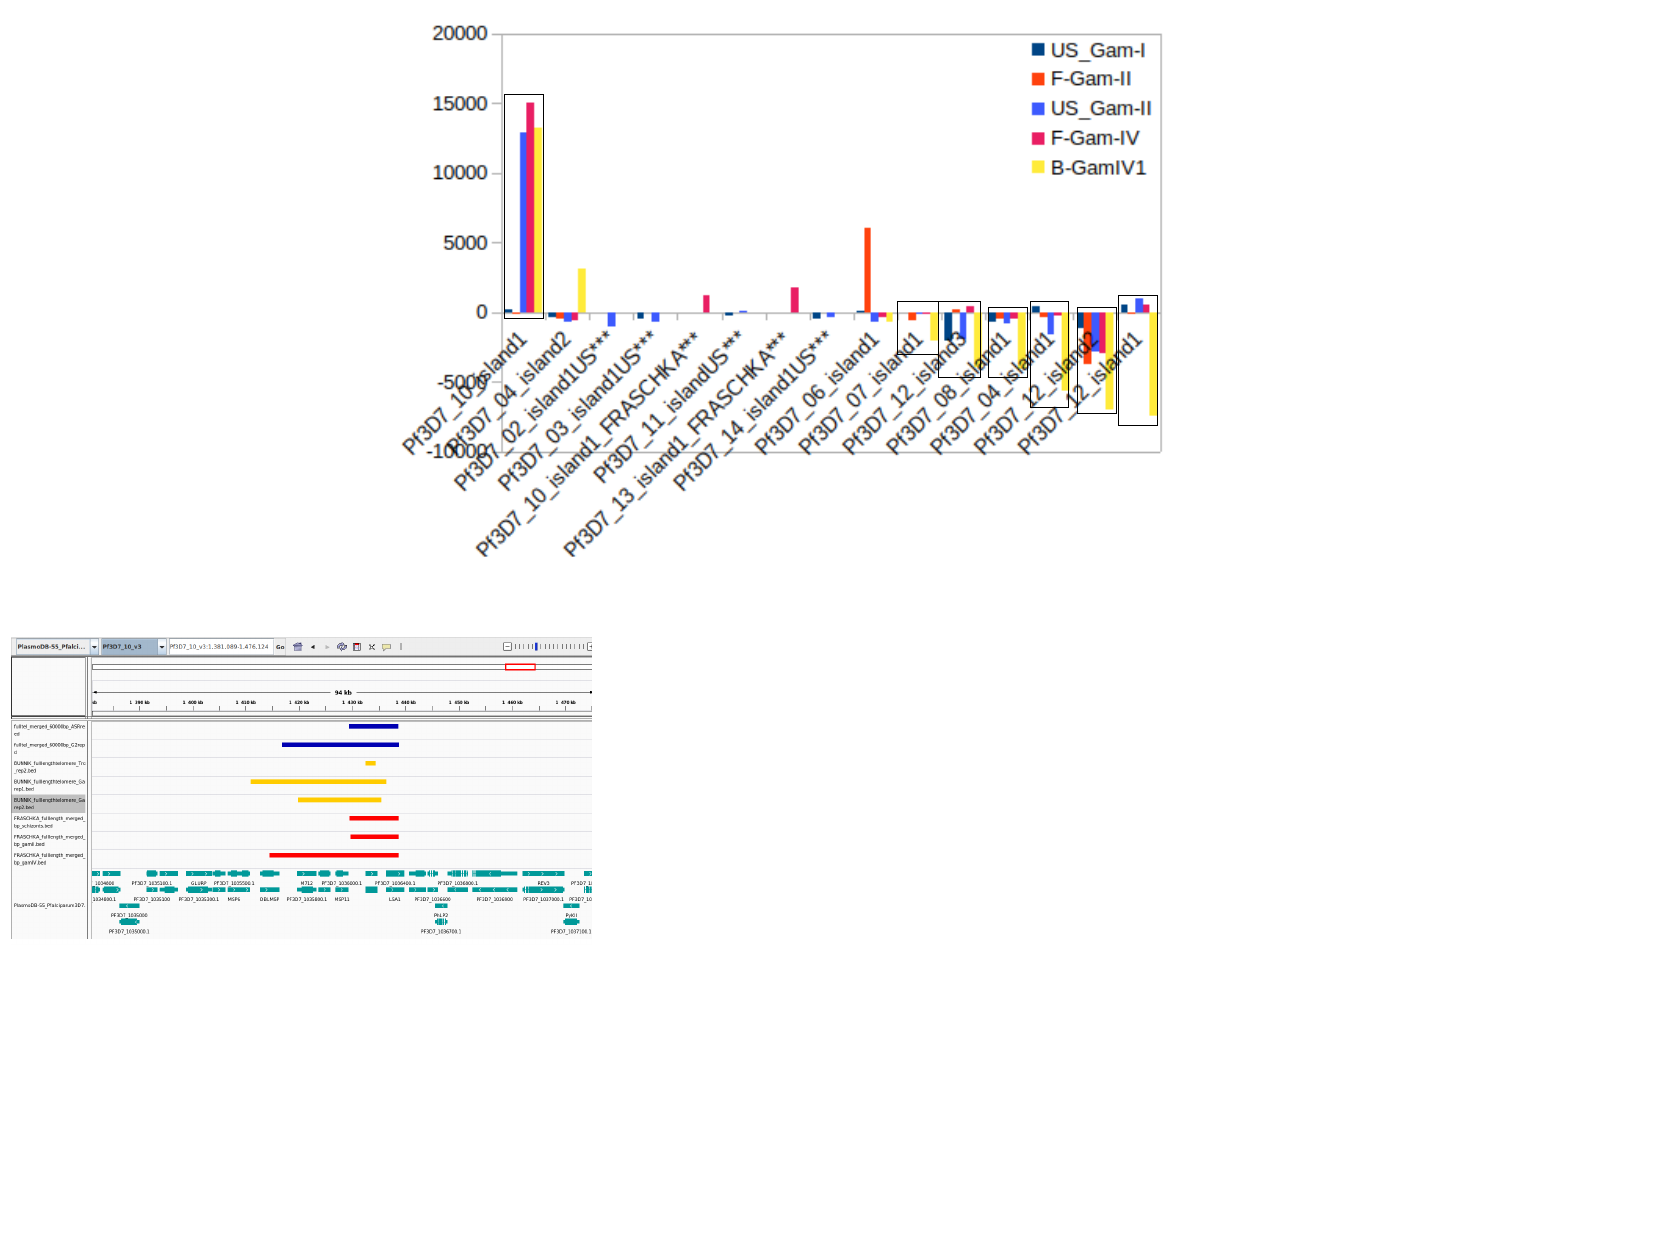

AP2-G
REG of chrom. Condensation, RUF, VARs
VAR genes
VAR gene
VAR gene
VAR gene